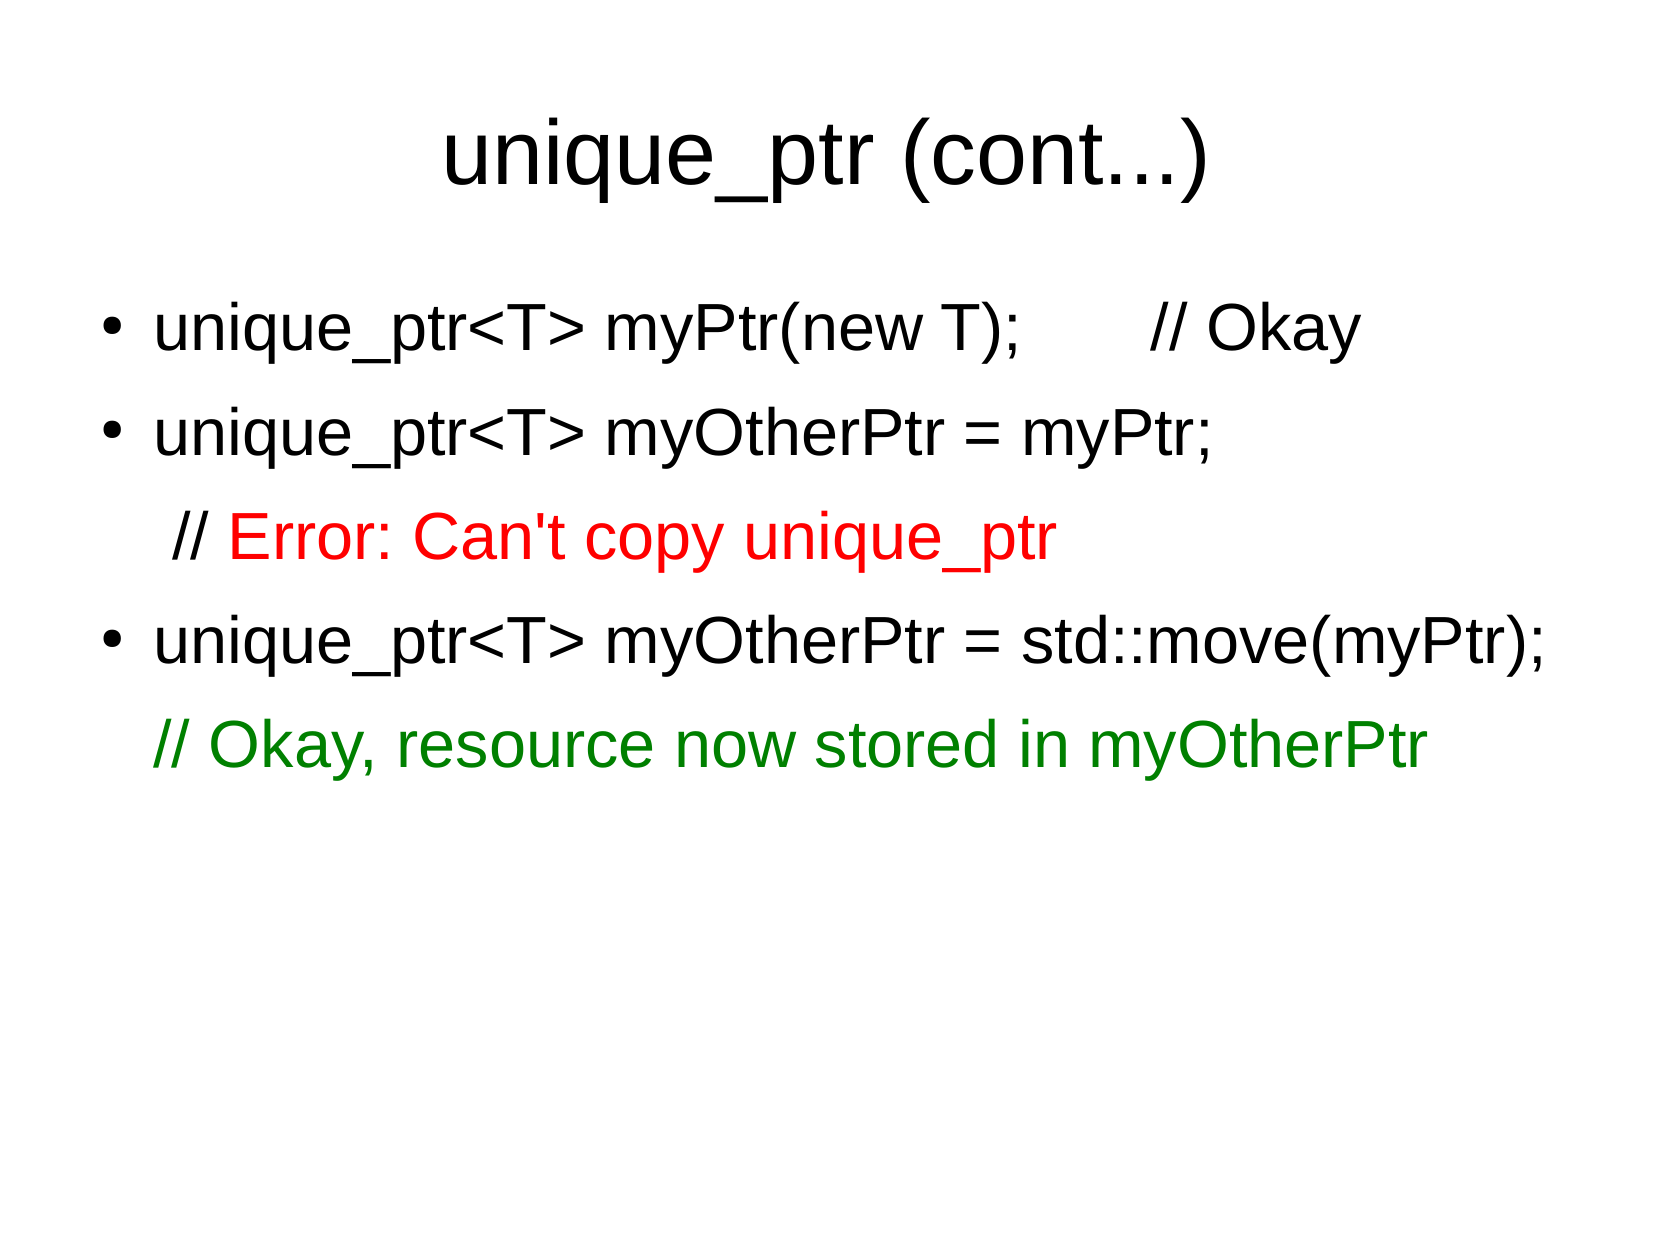

# unique_ptr (cont...)
unique_ptr<T> myPtr(new T); // Okay
unique_ptr<T> myOtherPtr = myPtr;
 // Error: Can't copy unique_ptr
unique_ptr<T> myOtherPtr = std::move(myPtr);
// Okay, resource now stored in myOtherPtr